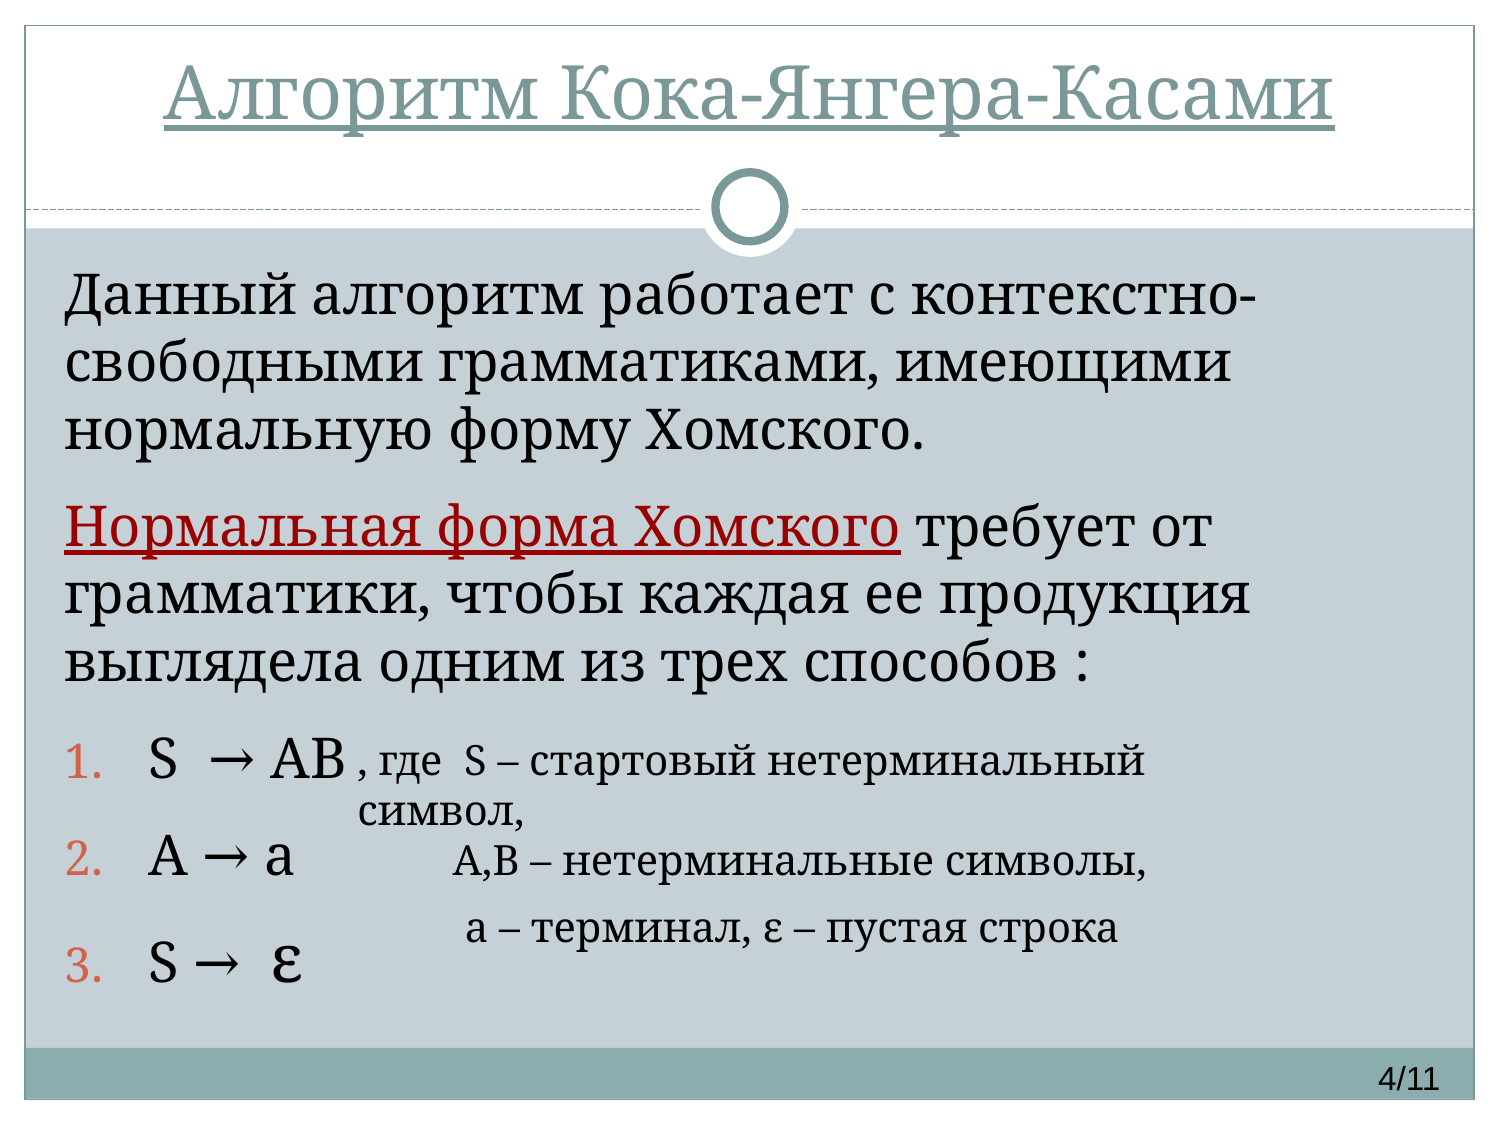

# Алгоритм Кока-Янгера-Касами
Данный алгоритм работает с контекстно-свободными грамматиками, имеющими нормальную форму Хомского.
Нормальная форма Хомского требует от грамматики, чтобы каждая ее продукция выглядела одним из трех способов :
S → AB
A → a
S → ε
, где S – стартовый нетерминальный символ,
	 A,B – нетерминальные символы,
 а – терминал, ε – пустая строка